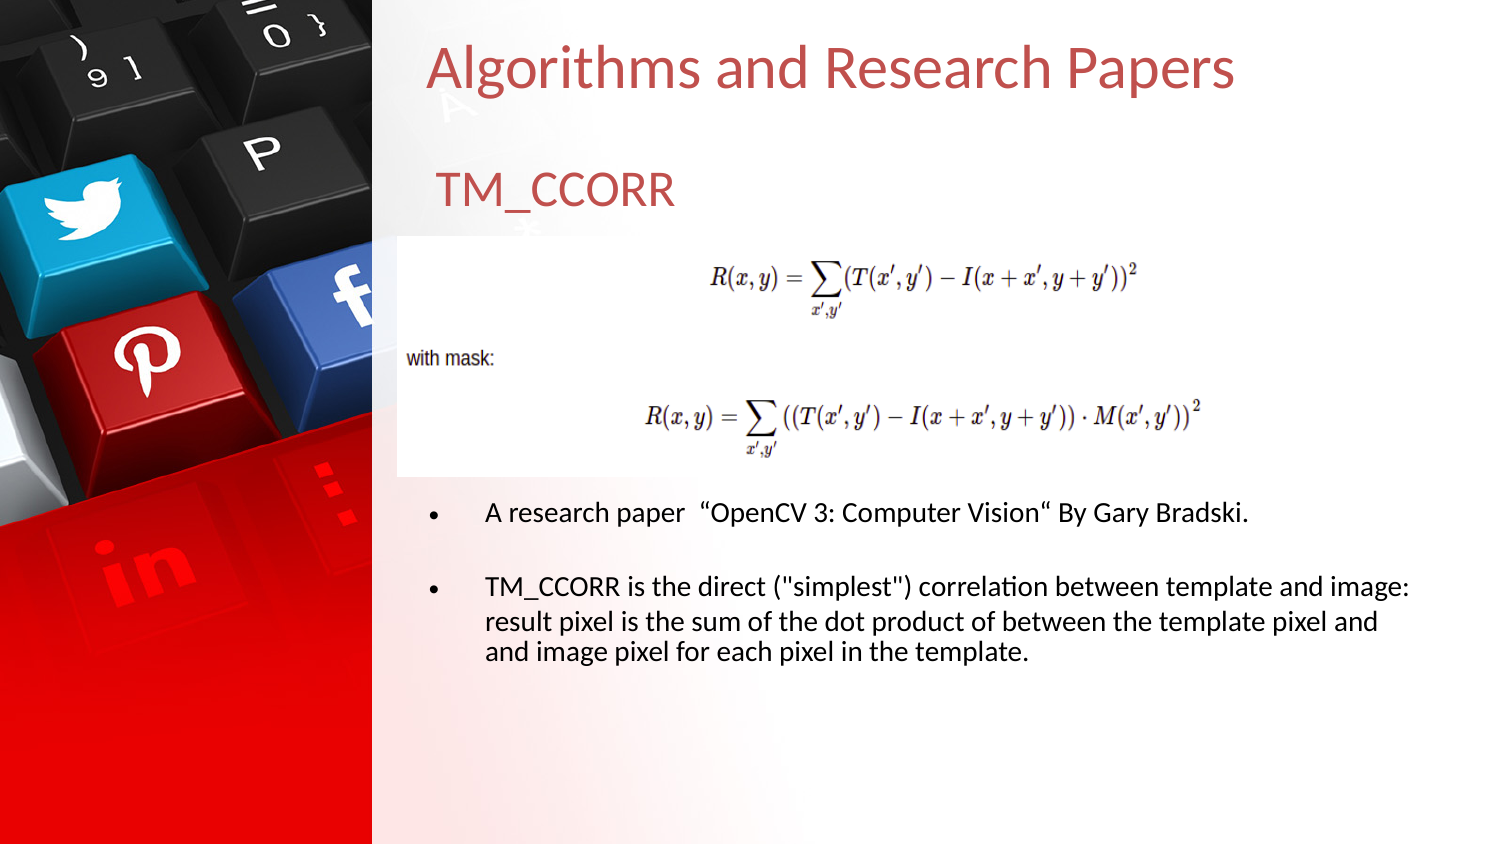

Algorithms and Research Papers
TM_CCORR
A research paper “OpenCV 3: Computer Vision“ By Gary Bradski.
TM_CCORR is the direct ("simplest") correlation between template and image:
	result pixel is the sum of the dot product of between the template pixel and and image pixel for each pixel in the template.